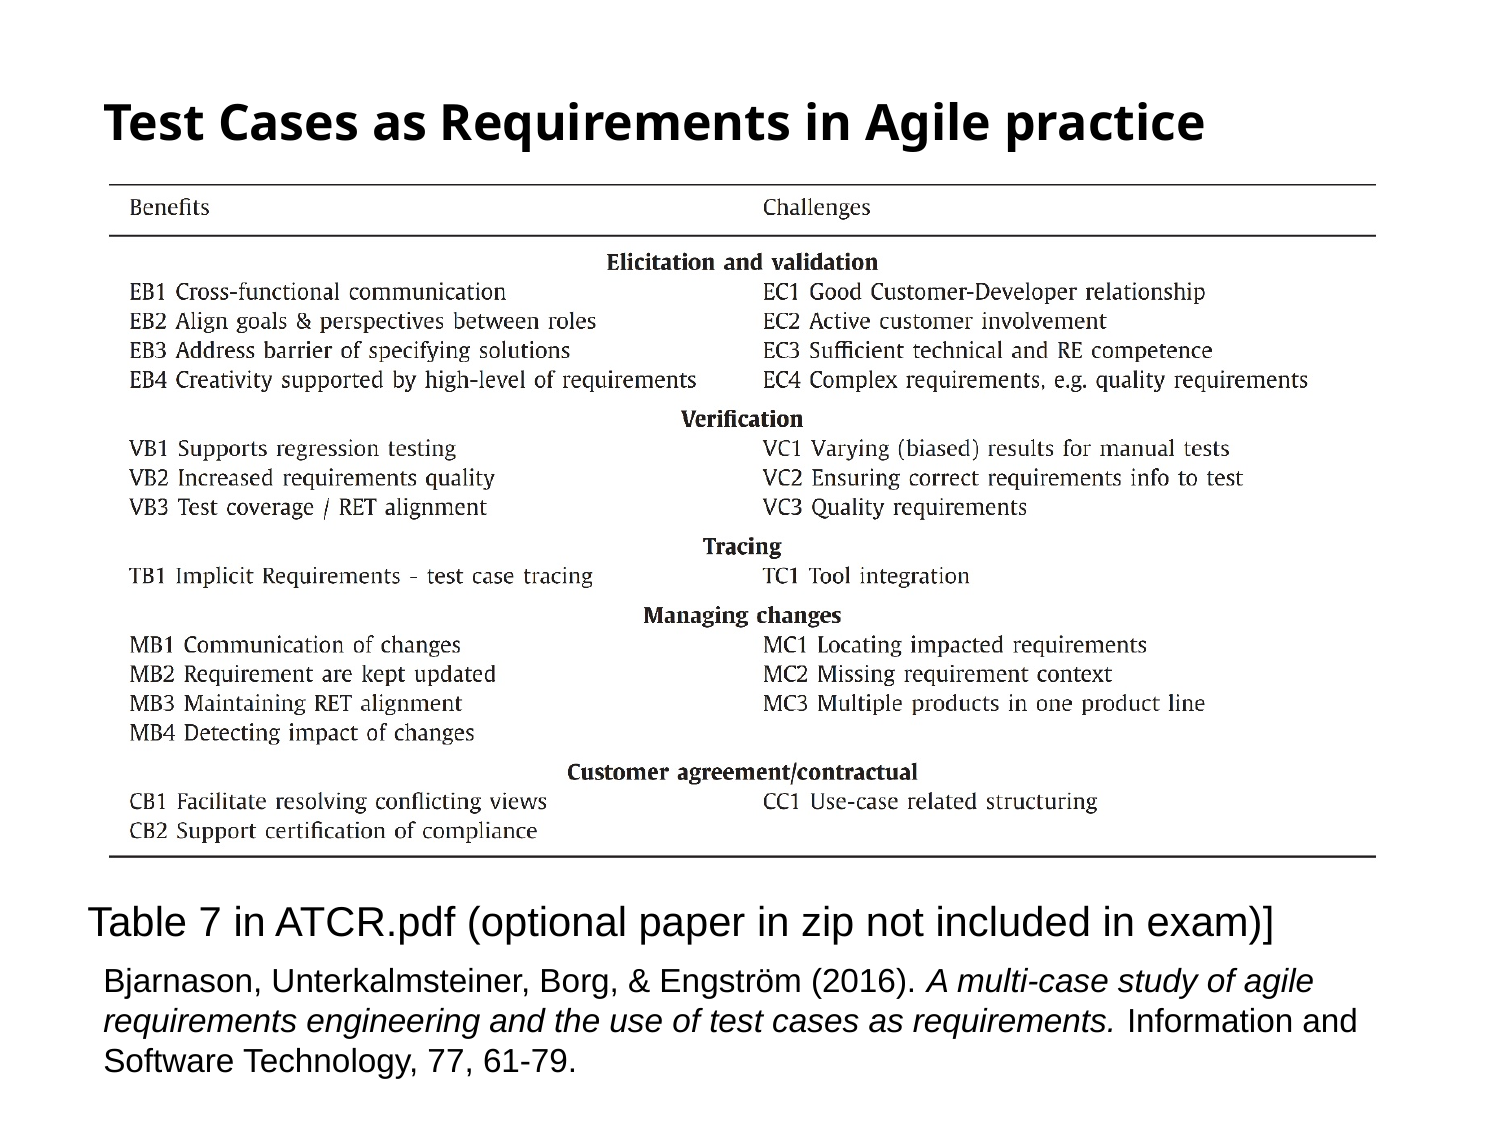

# Test Cases as Requirements in Agile practice
Table 7 in ATCR.pdf (optional paper in zip not included in exam)]
Bjarnason, Unterkalmsteiner, Borg, & Engström (2016). A multi-case study of agile requirements engineering and the use of test cases as requirements. Information and Software Technology, 77, 61-79.